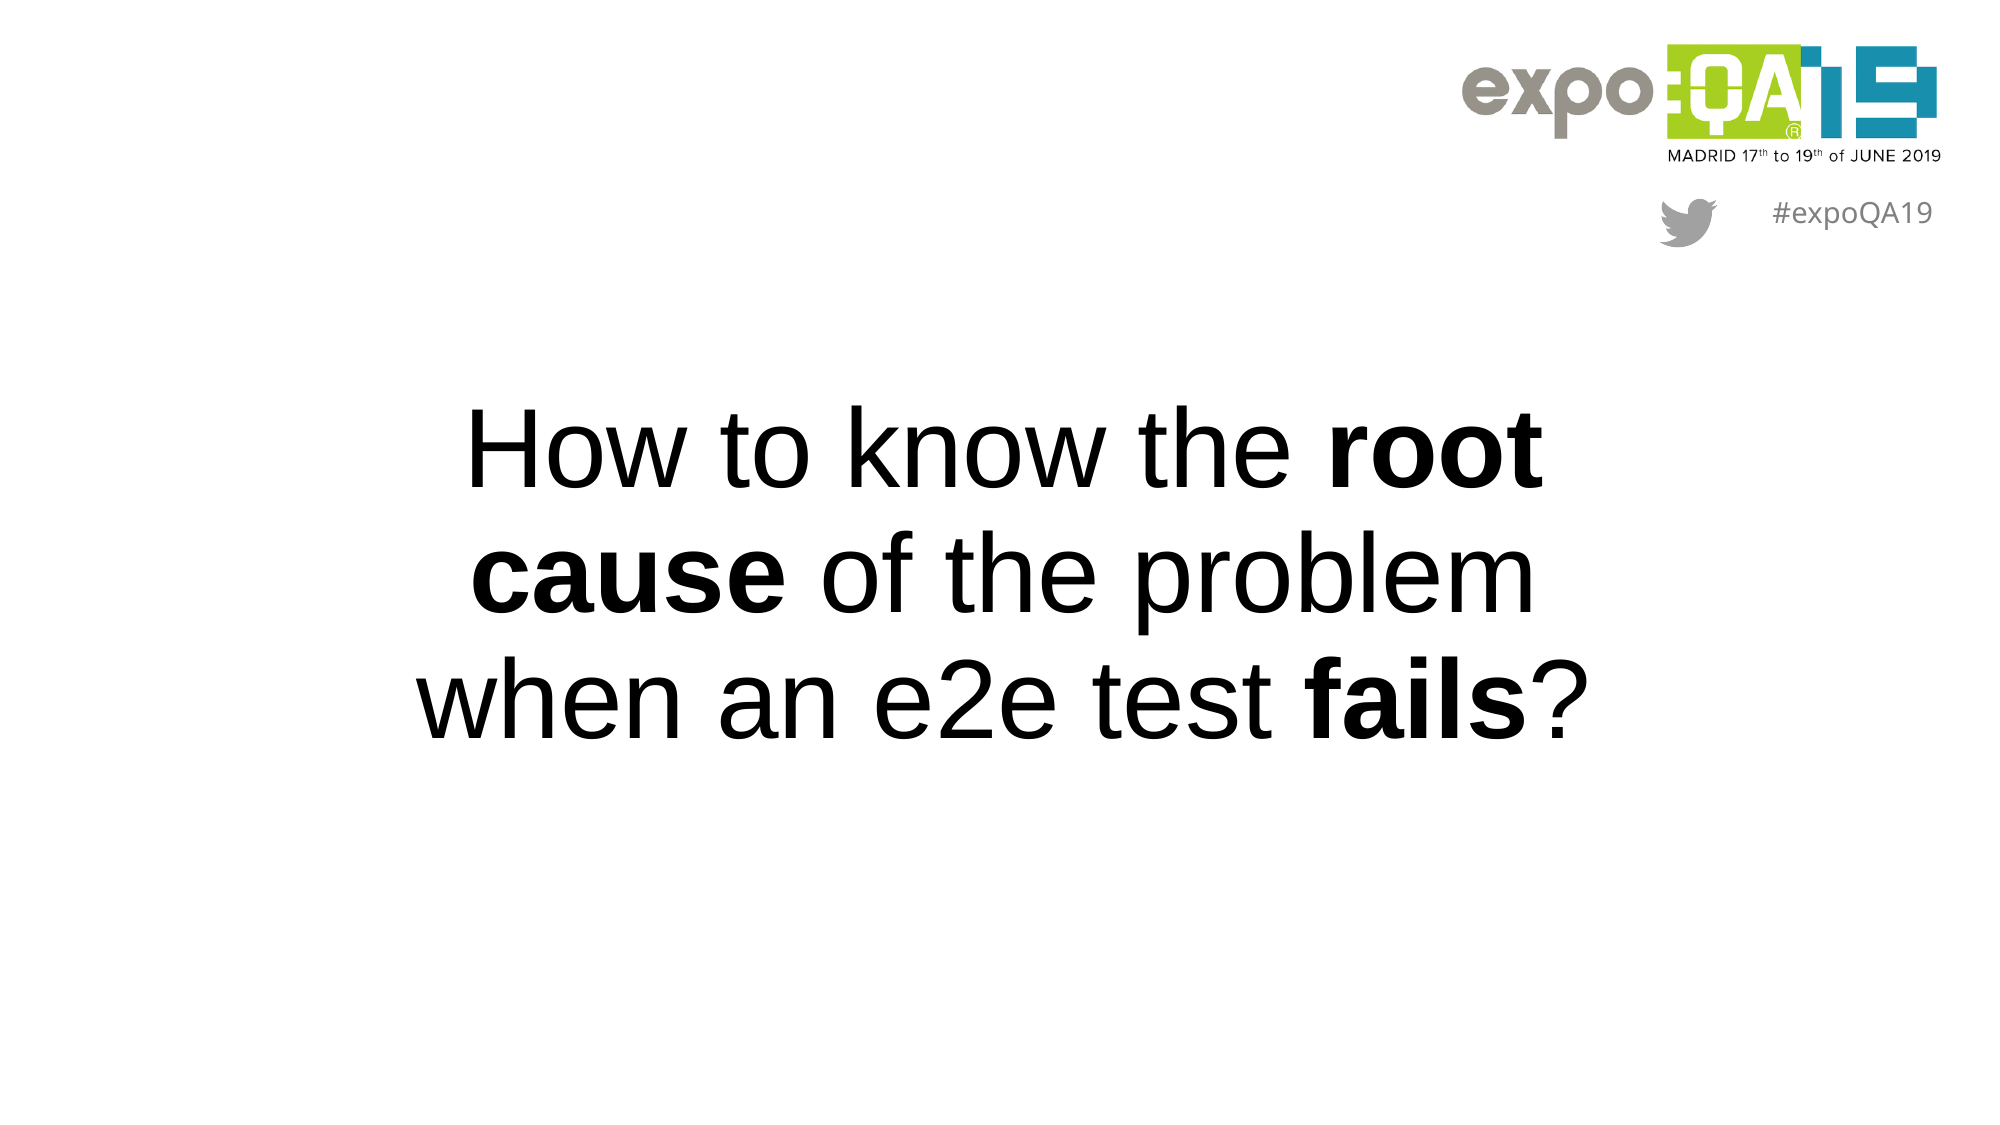

How to know the root cause of the problem when an e2e test fails?